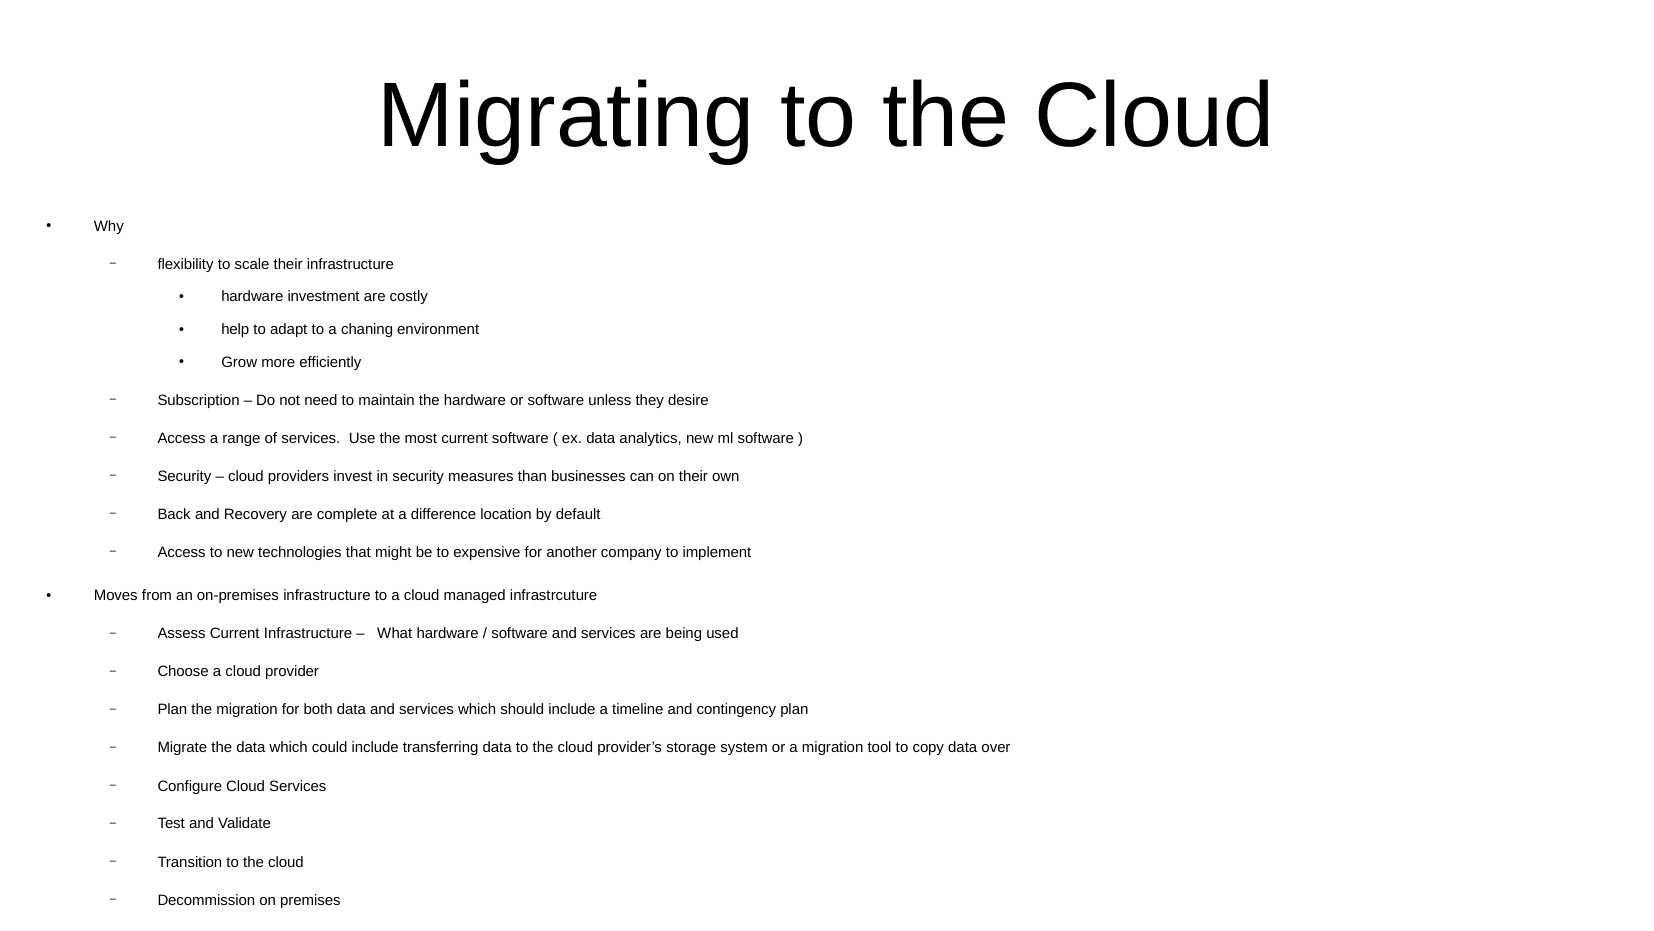

# Migrating to the Cloud
Why
flexibility to scale their infrastructure
hardware investment are costly
help to adapt to a chaning environment
Grow more efficiently
Subscription – Do not need to maintain the hardware or software unless they desire
Access a range of services. Use the most current software ( ex. data analytics, new ml software )
Security – cloud providers invest in security measures than businesses can on their own
Back and Recovery are complete at a difference location by default
Access to new technologies that might be to expensive for another company to implement
Moves from an on-premises infrastructure to a cloud managed infrastrcuture
Assess Current Infrastructure – What hardware / software and services are being used
Choose a cloud provider
Plan the migration for both data and services which should include a timeline and contingency plan
Migrate the data which could include transferring data to the cloud provider’s storage system or a migration tool to copy data over
Configure Cloud Services
Test and Validate
Transition to the cloud
Decommission on premises